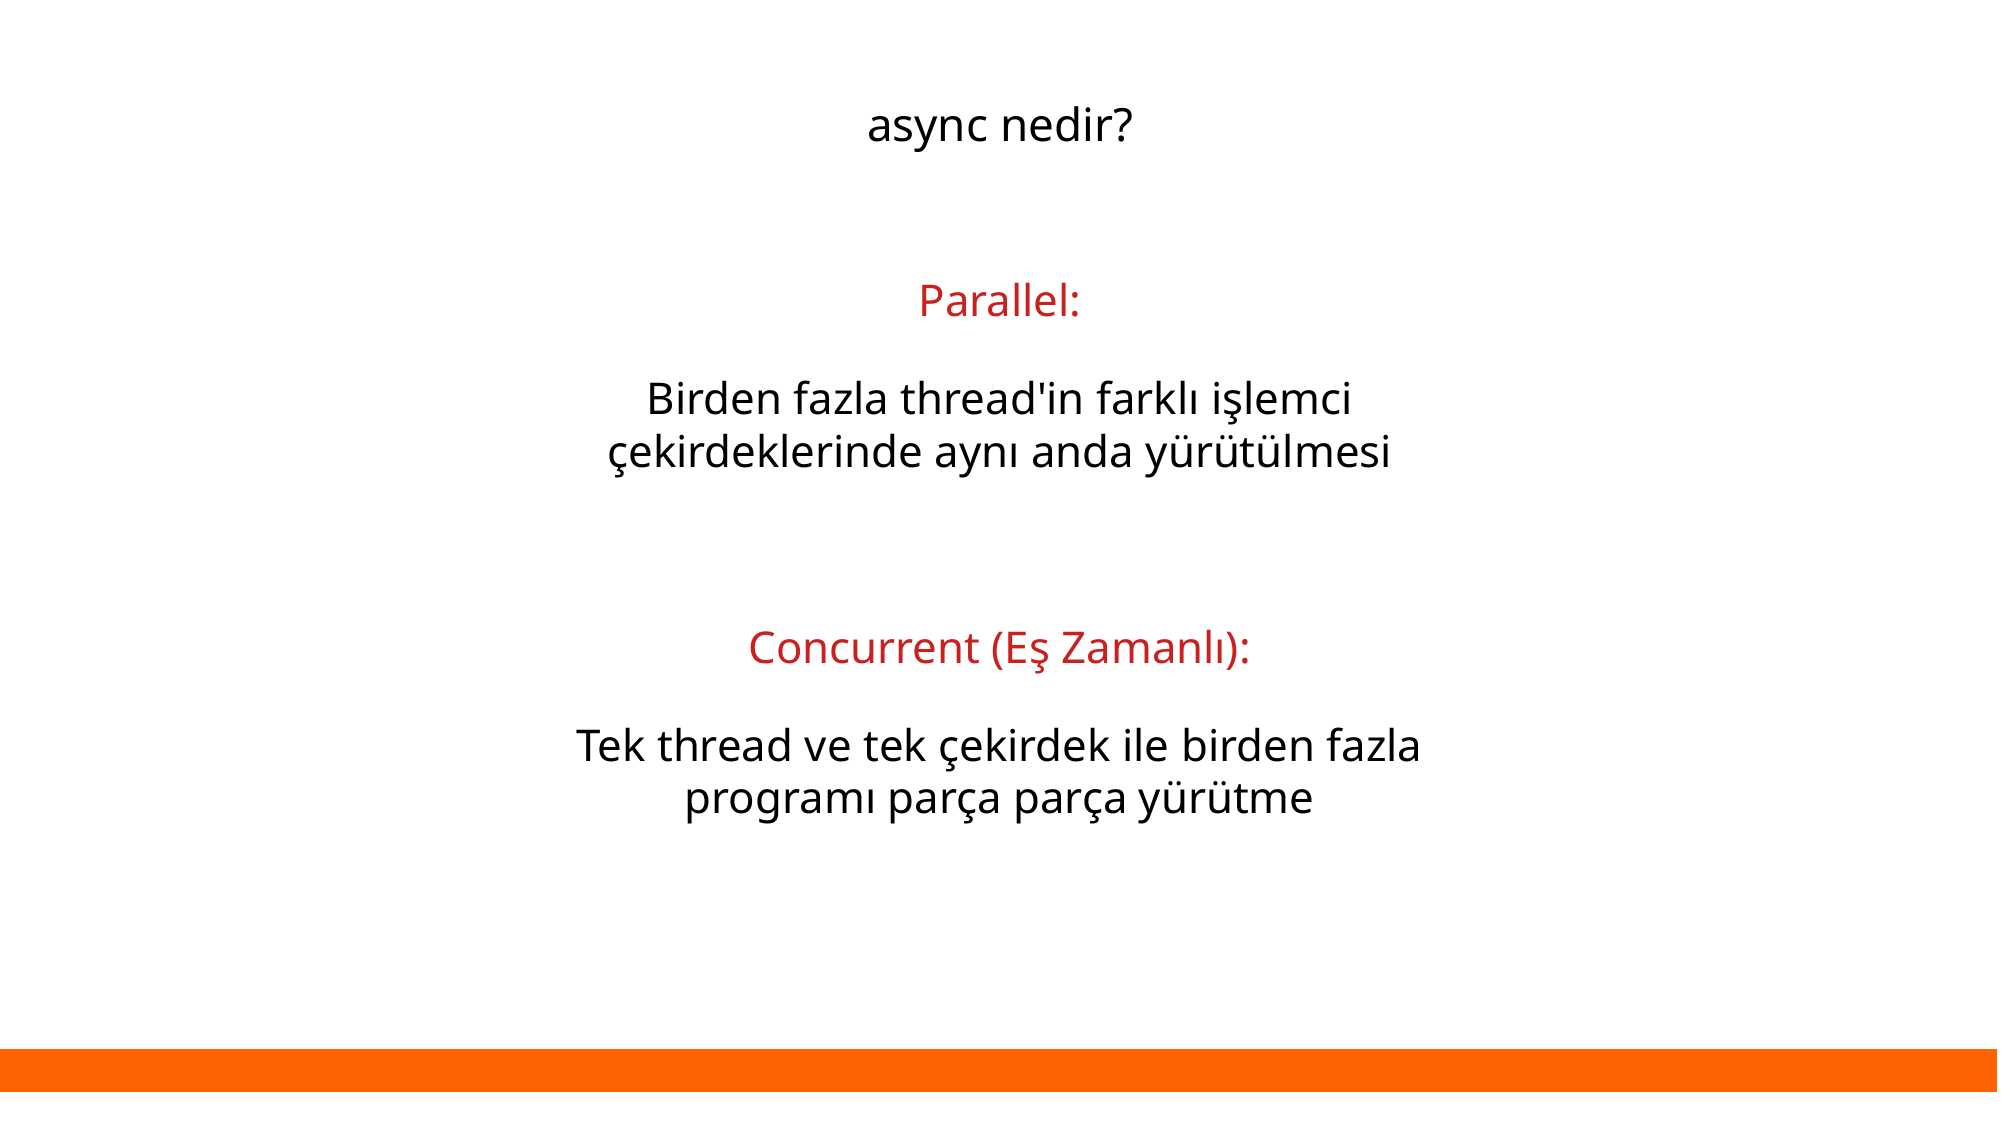

async nedir?
Parallel:
Birden fazla thread'in farklı işlemci çekirdeklerinde aynı anda yürütülmesi
Concurrent (Eş Zamanlı):
Tek thread ve tek çekirdek ile birden fazla programı parça parça yürütme